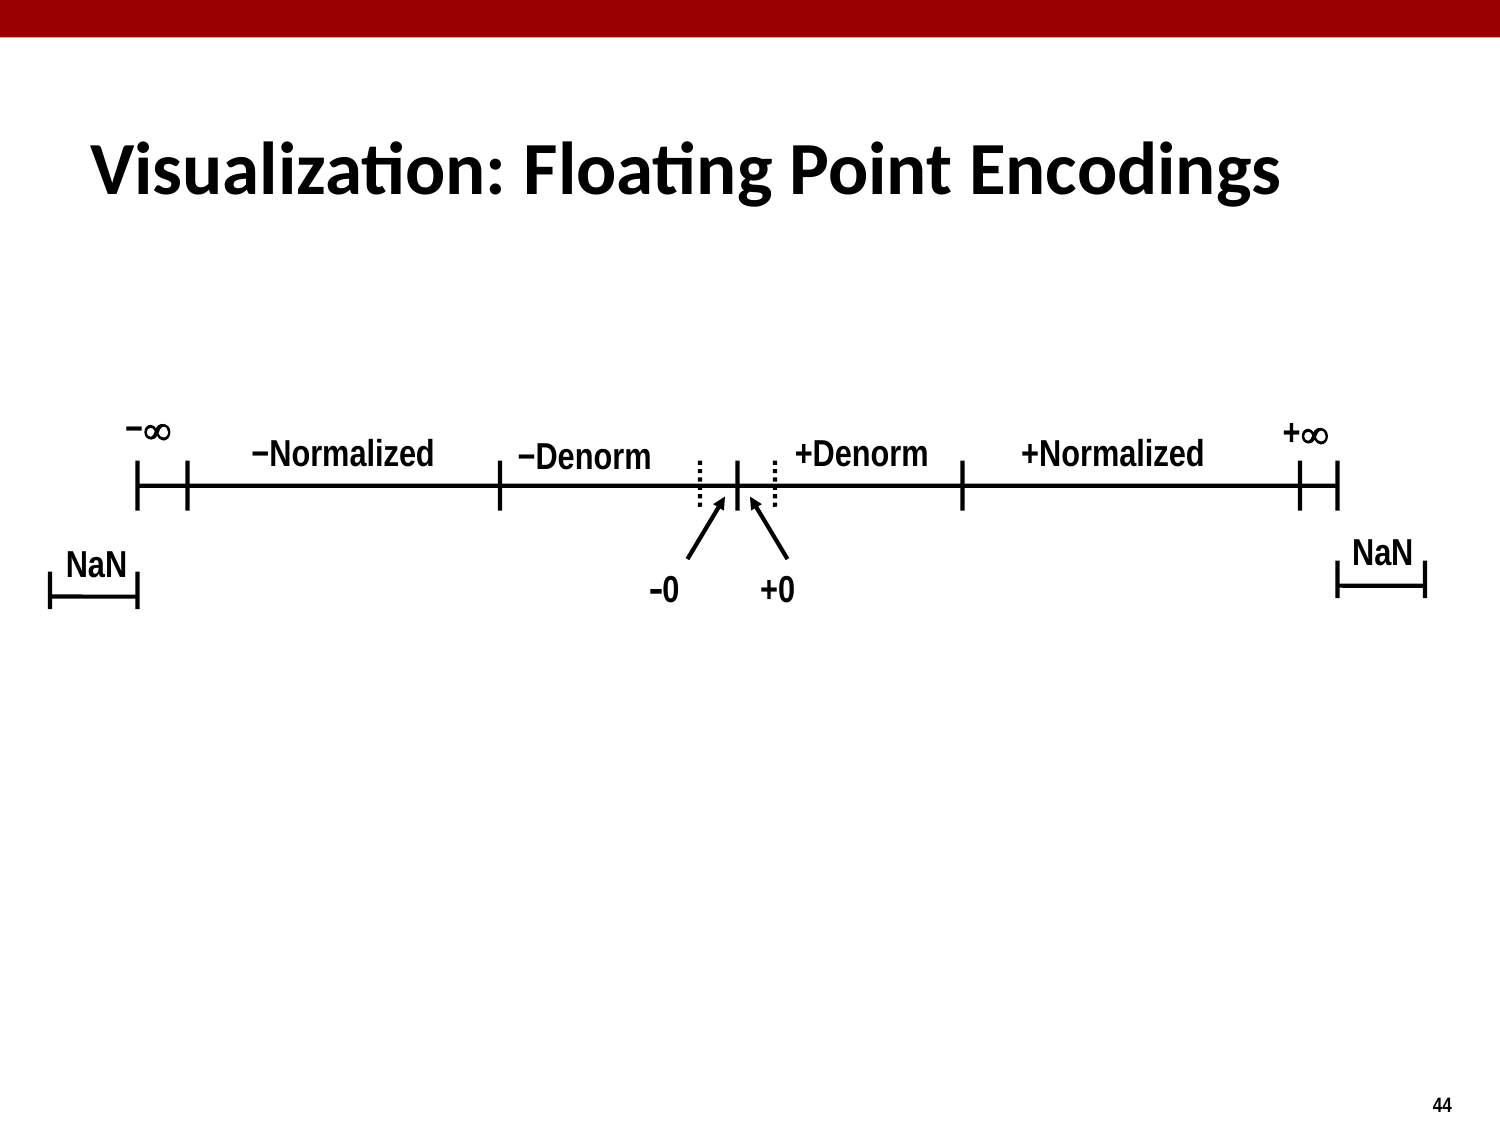

# Visualization: Floating Point Encodings
−
+
−Normalized
+Denorm
+Normalized
−Denorm
NaN
NaN
0
+0